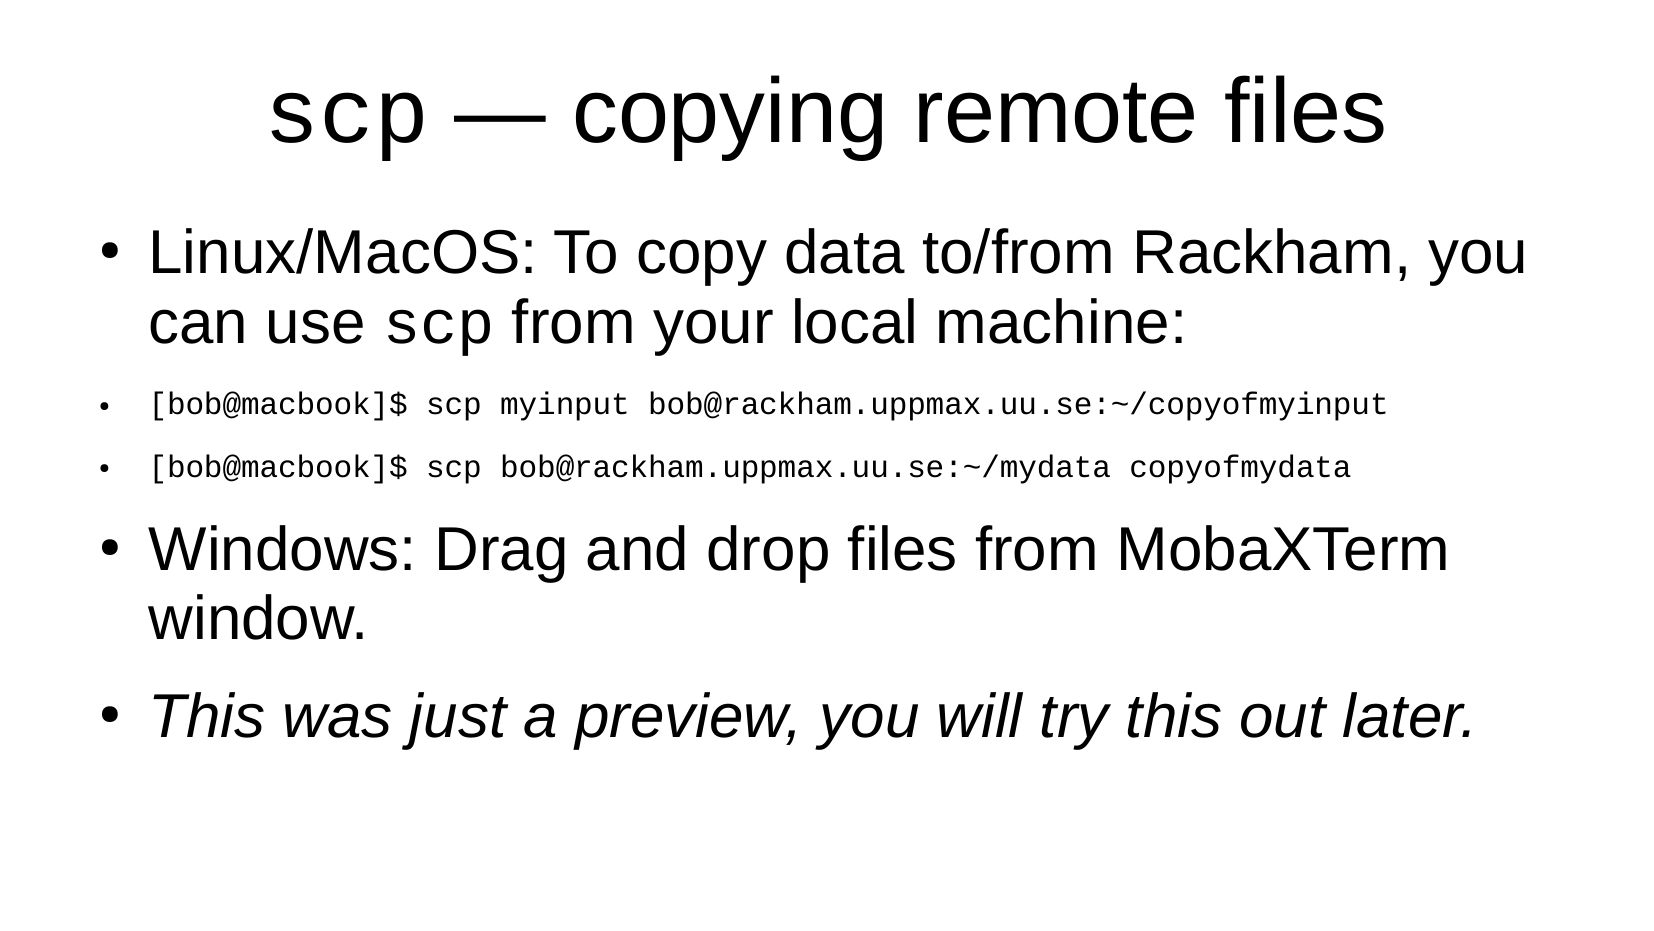

# scp — copying remote files
Linux/MacOS: To copy data to/from Rackham, you can use scp from your local machine:
[bob@macbook]$ scp myinput bob@rackham.uppmax.uu.se:~/copyofmyinput
[bob@macbook]$ scp bob@rackham.uppmax.uu.se:~/mydata copyofmydata
Windows: Drag and drop files from MobaXTerm window.
This was just a preview, you will try this out later.